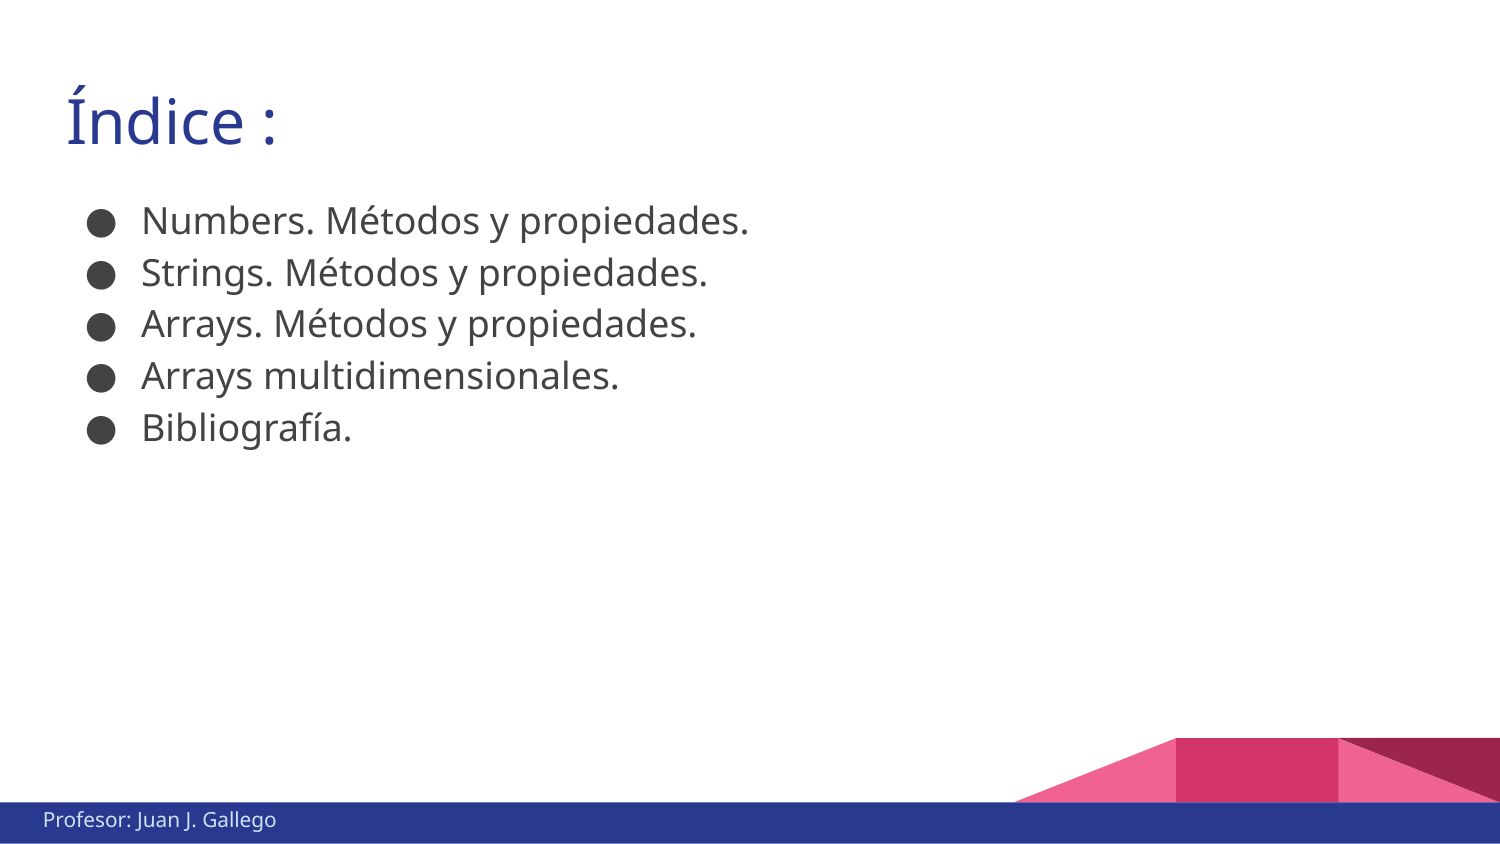

# Índice :
Numbers. Métodos y propiedades.
Strings. Métodos y propiedades.
Arrays. Métodos y propiedades.
Arrays multidimensionales.
Bibliografía.